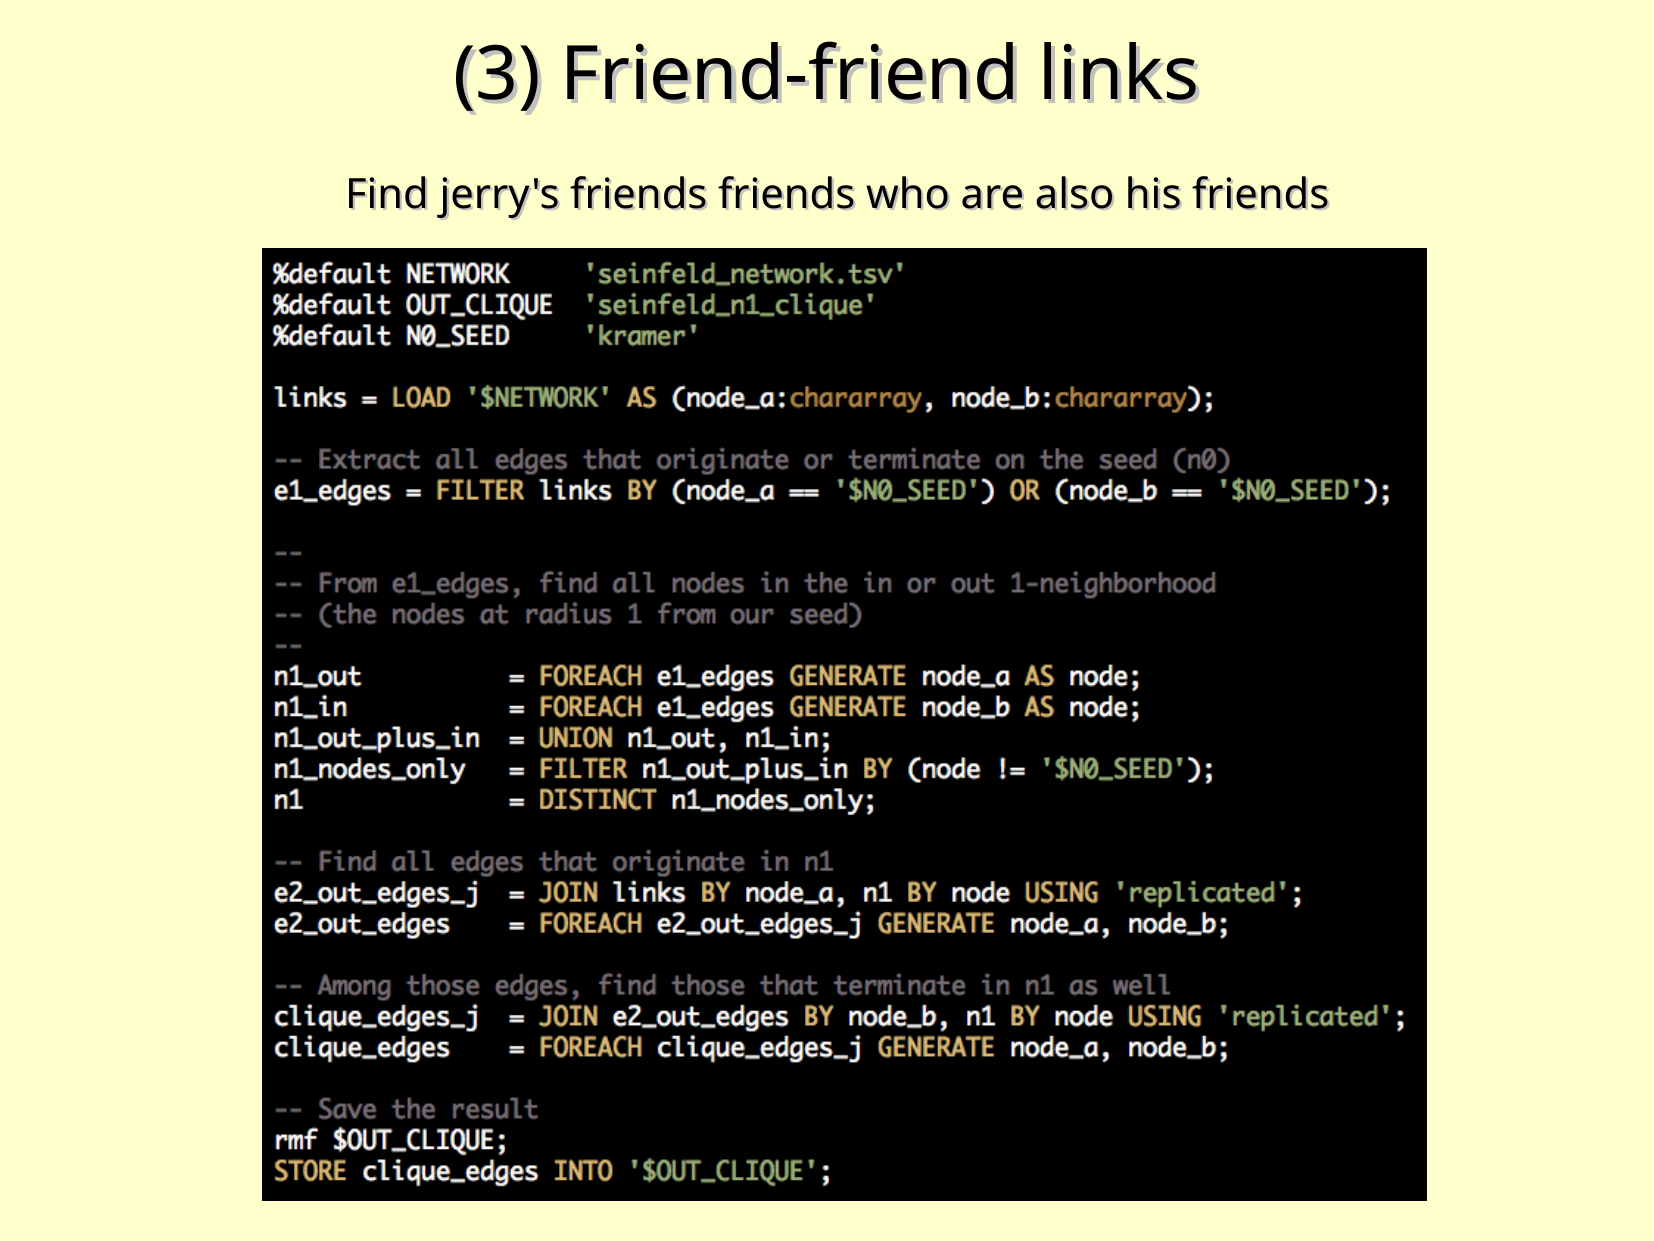

# (3) Friend-friend links
Find jerry's friends friends who are also his friends